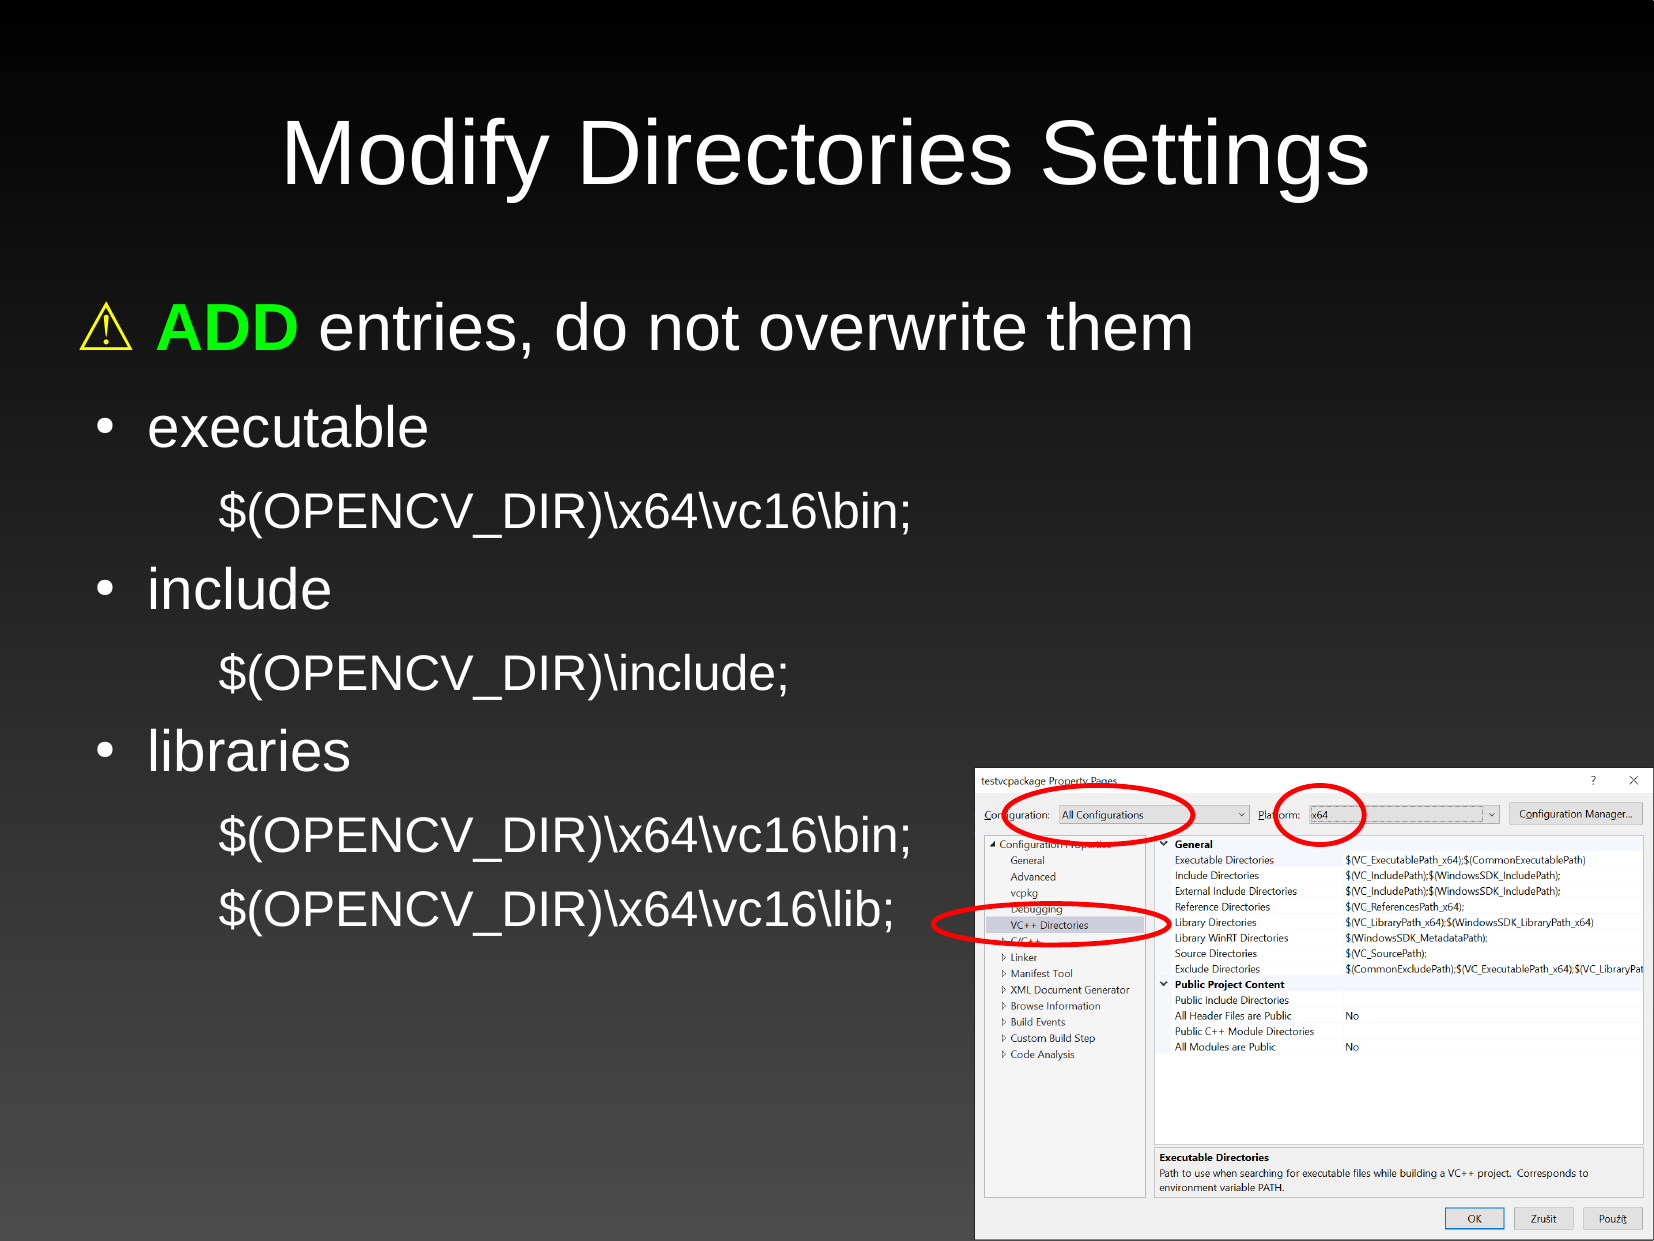

# Modify Directories Settings
⚠ ADD entries, do not overwrite them
executable
$(OPENCV_DIR)\x64\vc16\bin;
include
$(OPENCV_DIR)\include;
libraries
$(OPENCV_DIR)\x64\vc16\bin;
$(OPENCV_DIR)\x64\vc16\lib;